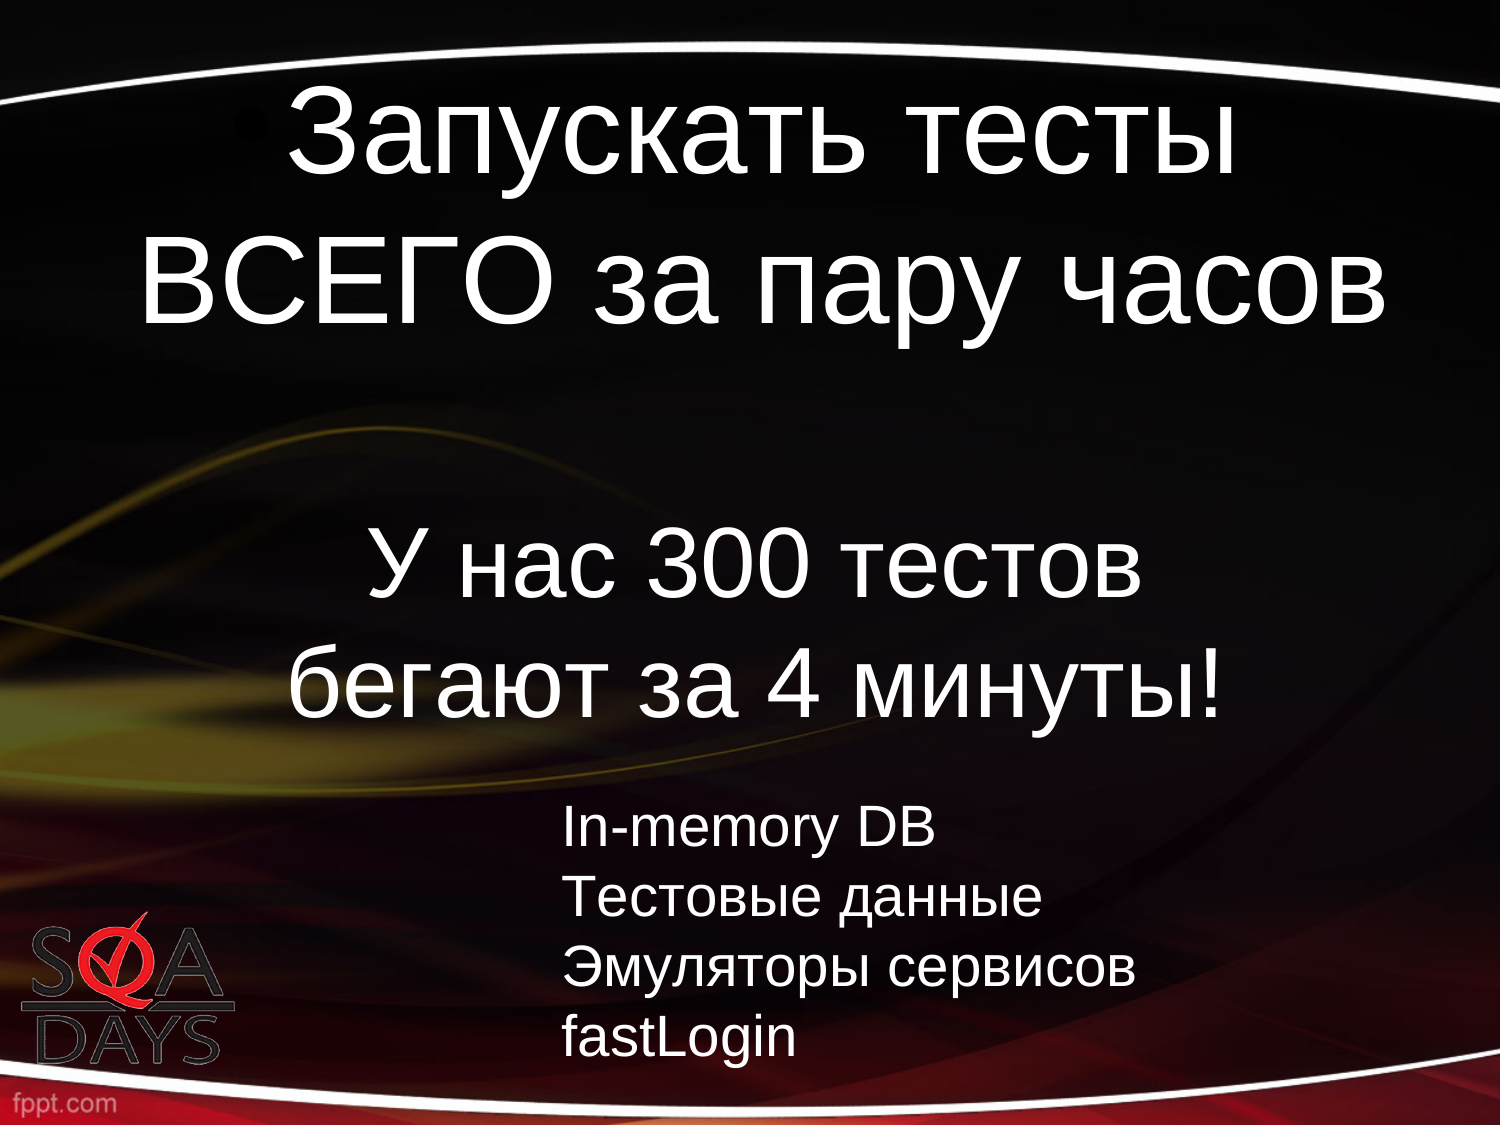

# Запускать тесты ВСЕГО за пару часов
У нас 300 тестов
бегают за 4 минуты!
 In-memory DB
 Тестовые данные
 Эмуляторы сервисов
 fastLogin